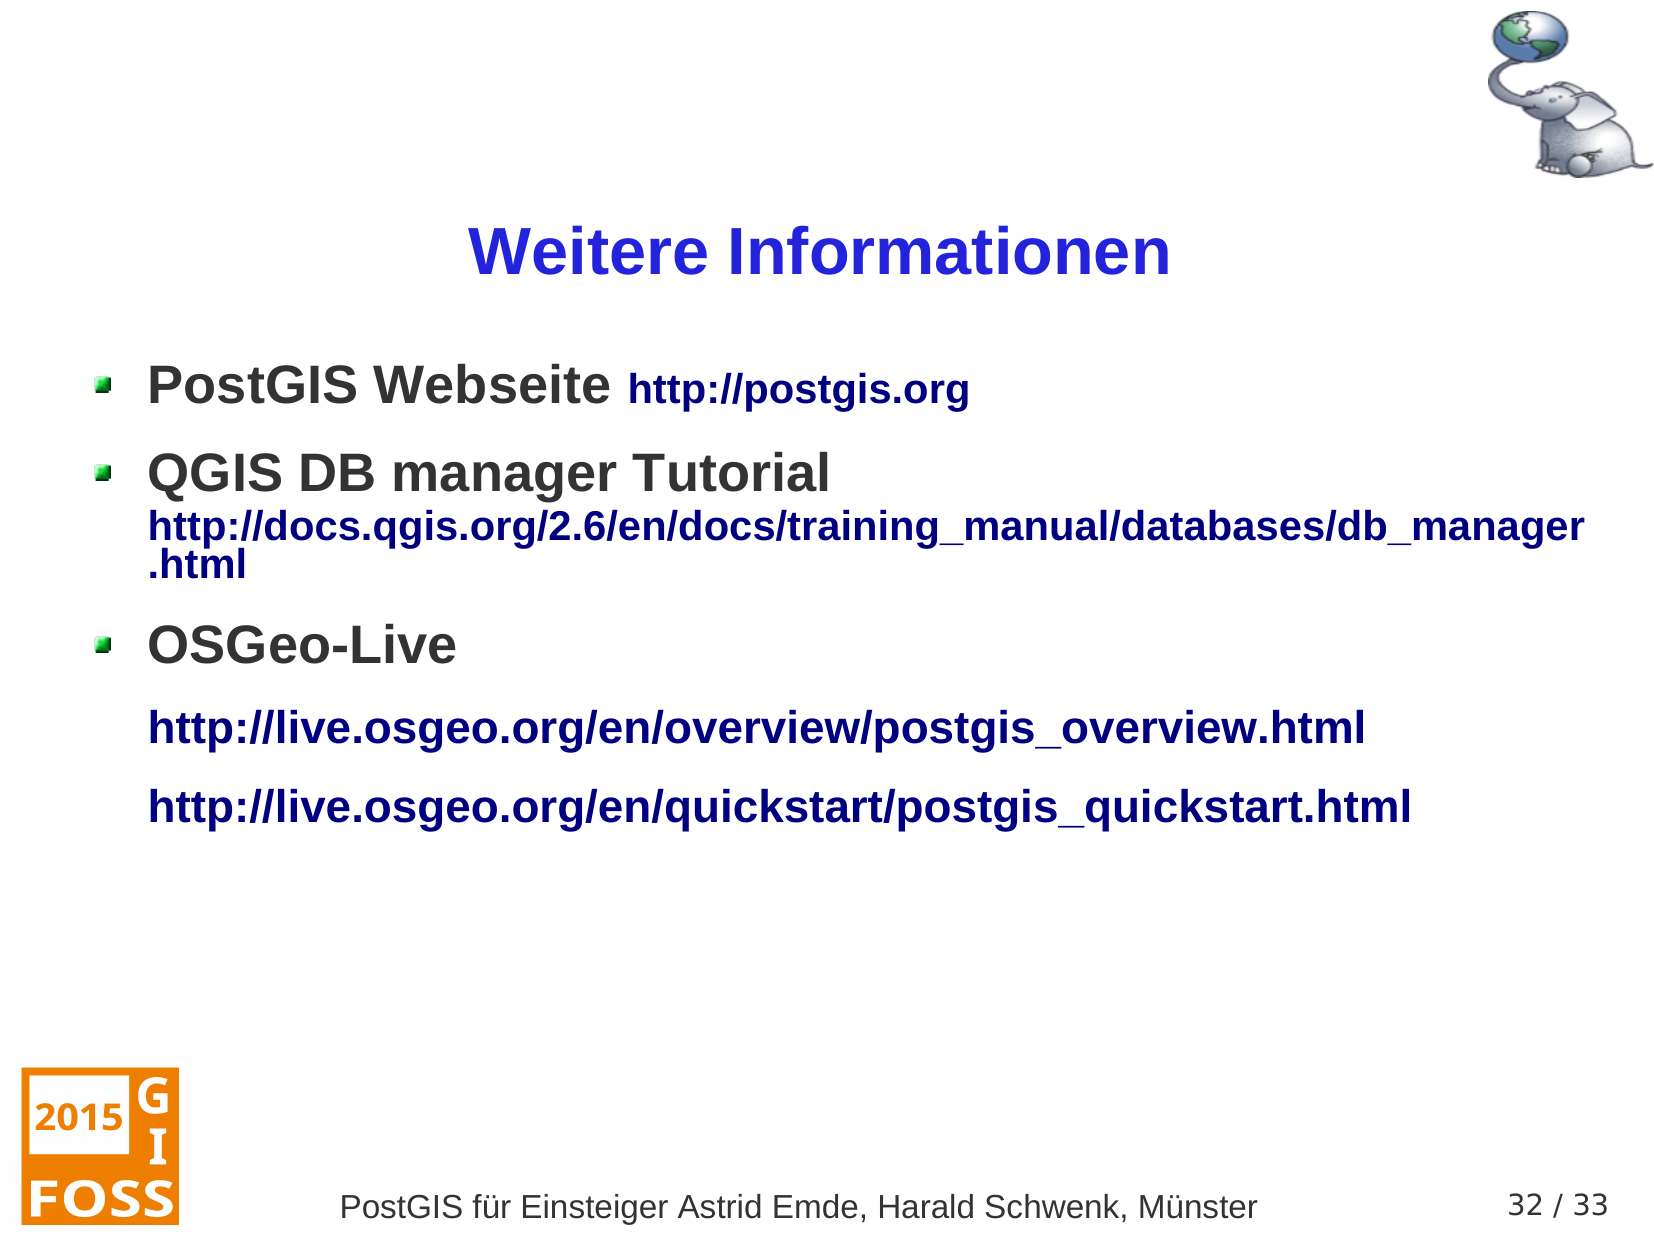

# Weitere Informationen
PostGIS Webseite http://postgis.org
QGIS DB manager Tutorial http://docs.qgis.org/2.6/en/docs/training_manual/databases/db_manager.html
OSGeo-Live
http://live.osgeo.org/en/overview/postgis_overview.html
http://live.osgeo.org/en/quickstart/postgis_quickstart.html